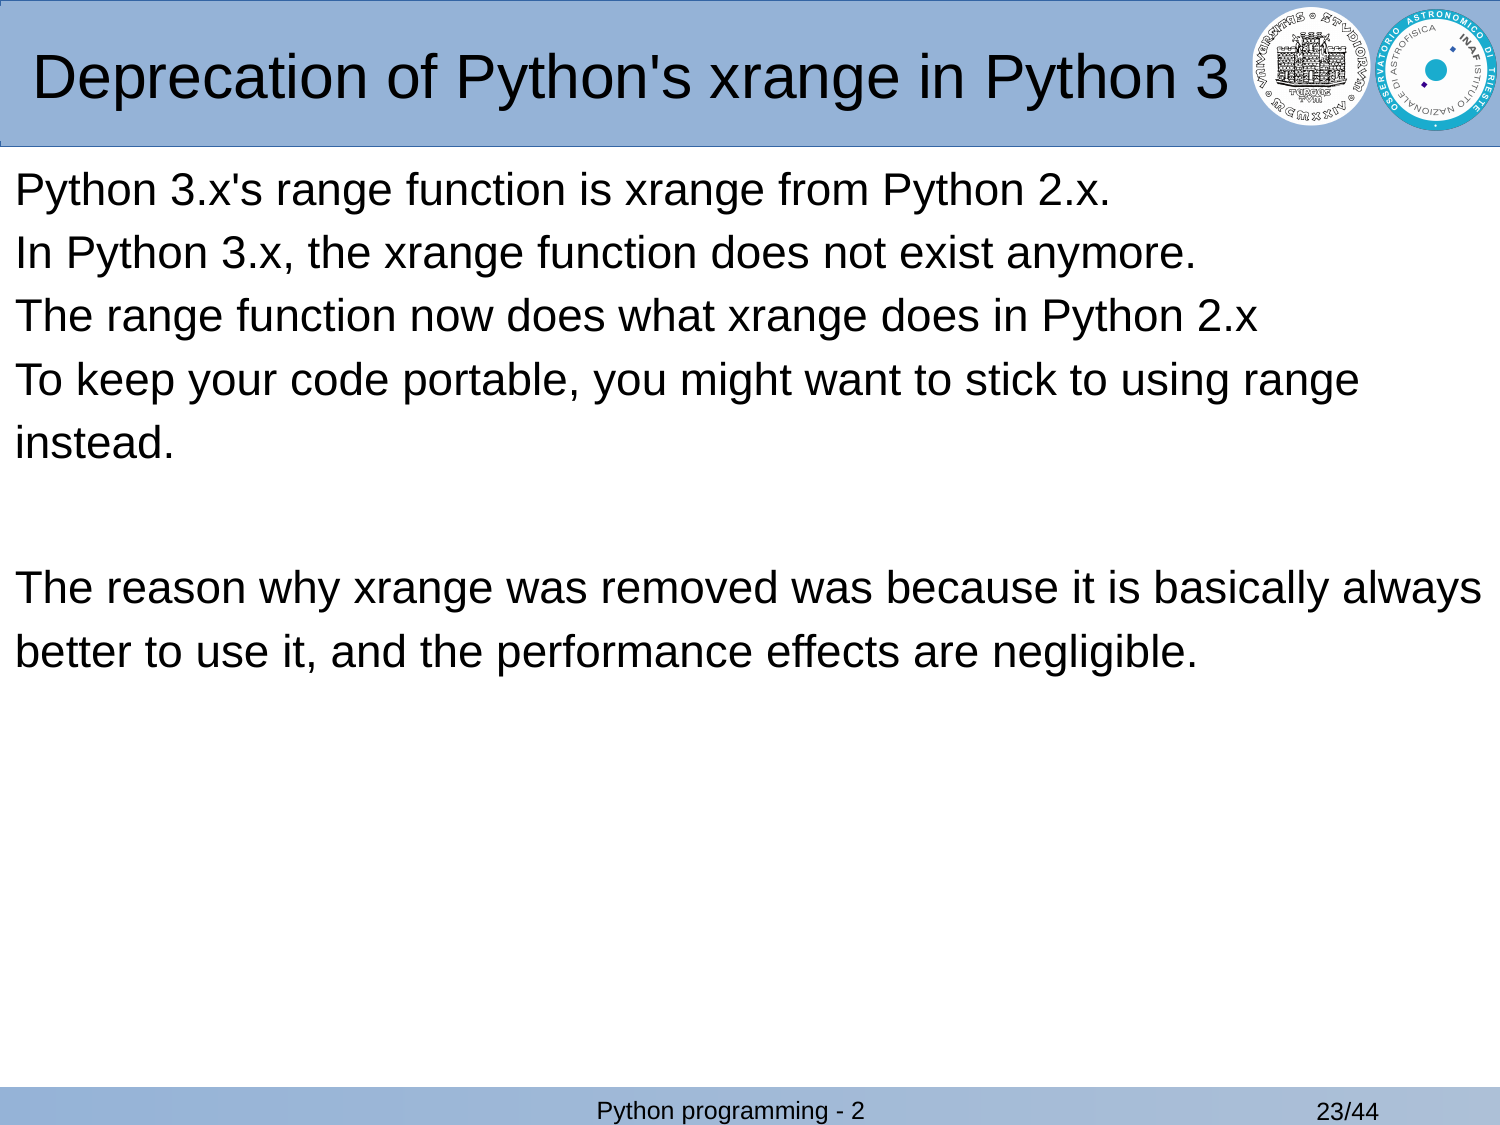

Deprecation of Python's xrange in Python 3
# Python 3.x's range function is xrange from Python 2.x.
In Python 3.x, the xrange function does not exist anymore.
The range function now does what xrange does in Python 2.x
To keep your code portable, you might want to stick to using range instead.
The reason why xrange was removed was because it is basically always better to use it, and the performance effects are negligible.